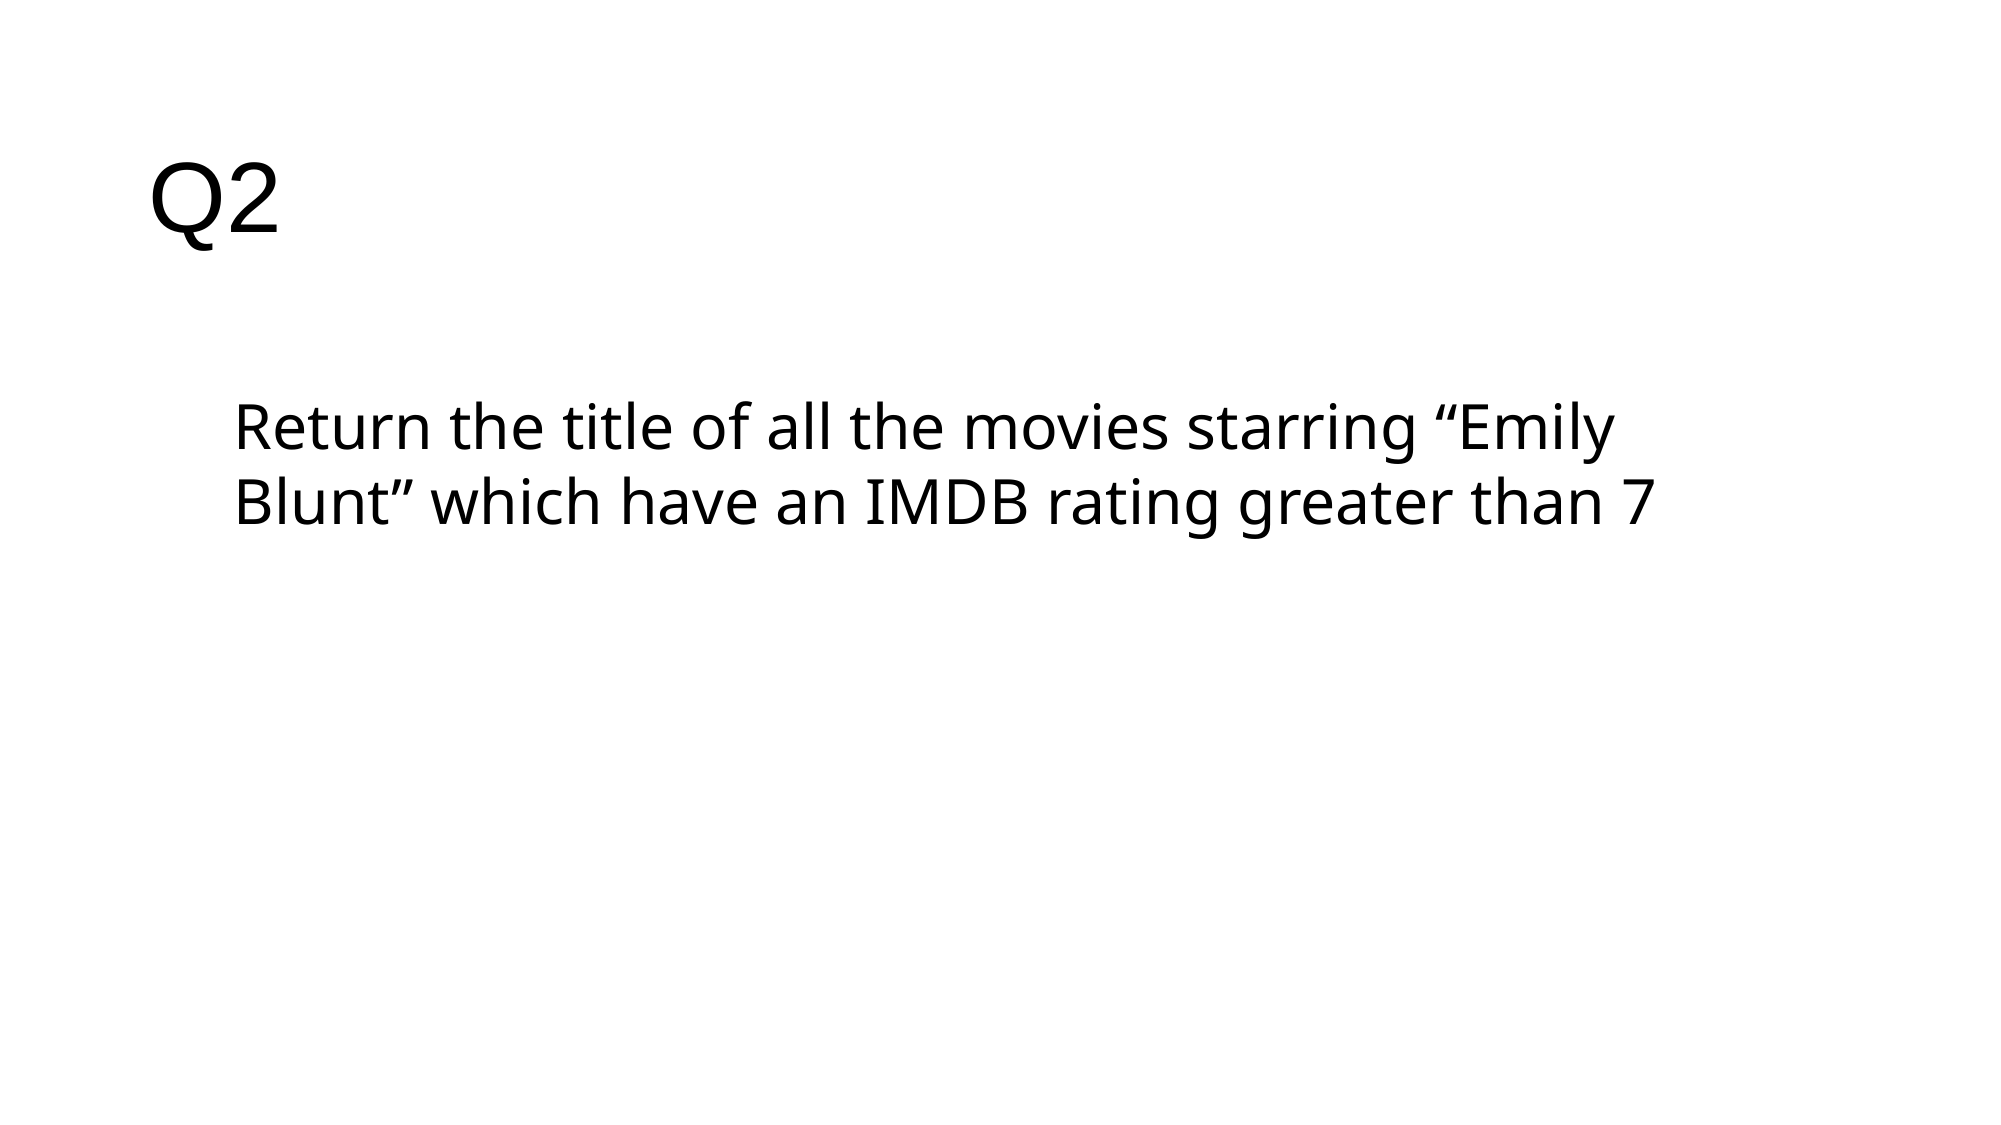

Q2
Return the title of all the movies starring “Emily Blunt” which have an IMDB rating greater than 7